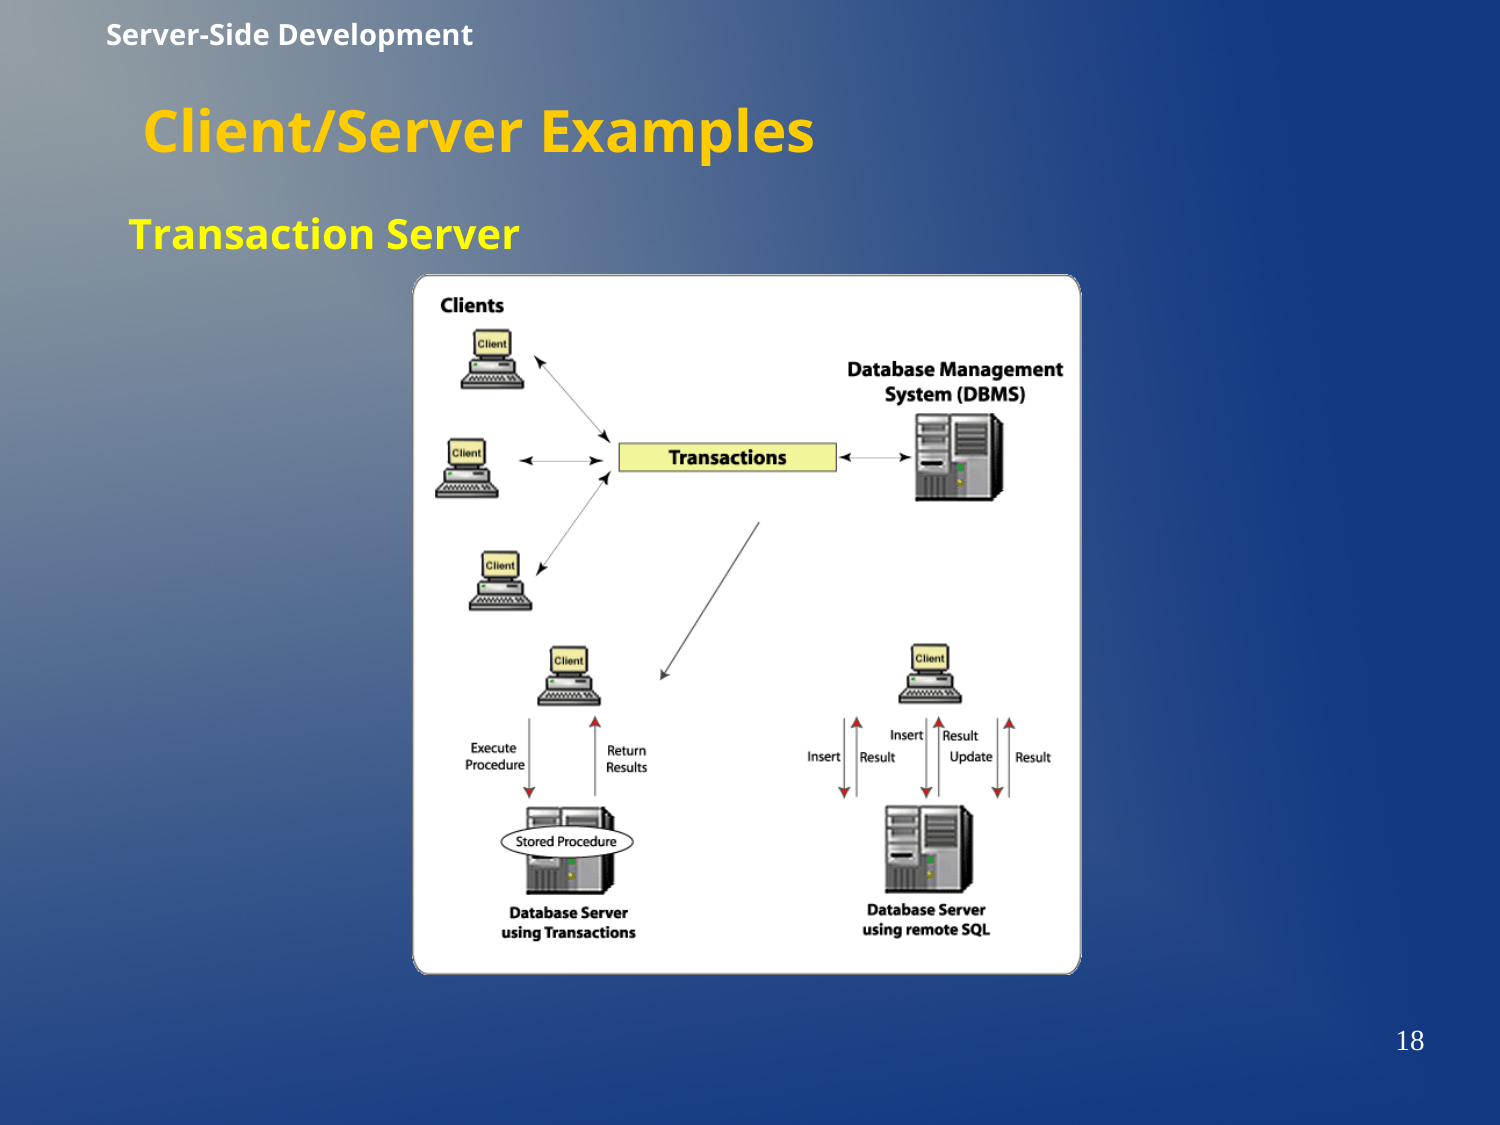

Server-Side Development
Client/Server Examples
Transaction Server
18